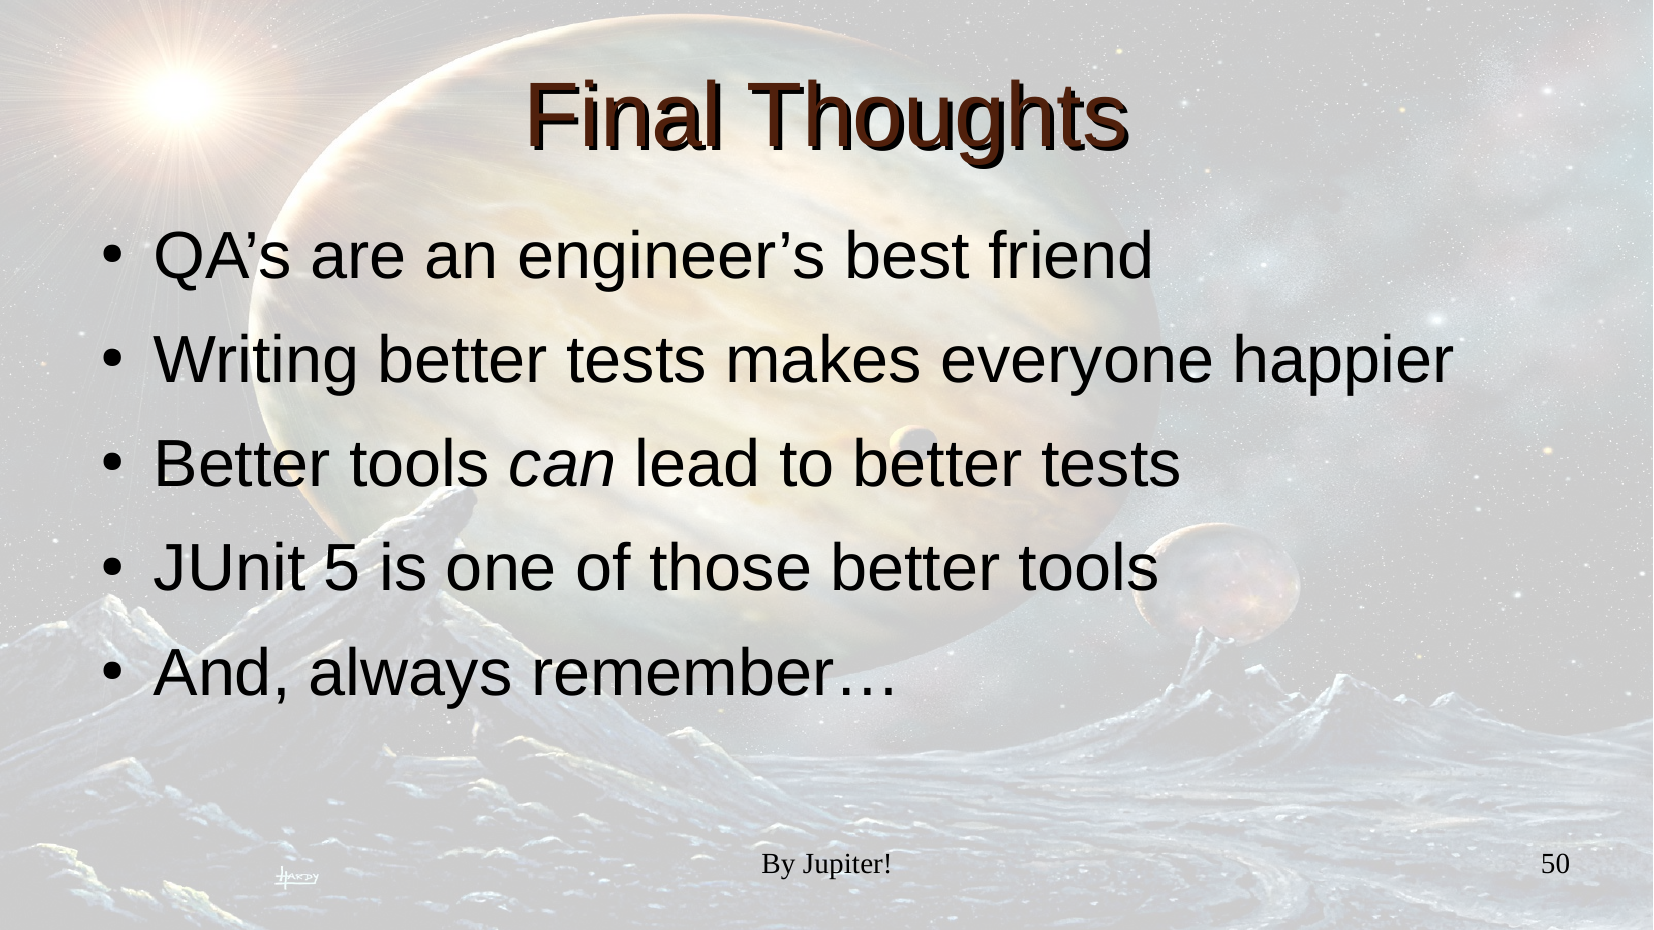

# Final Thoughts
QA’s are an engineer’s best friend
Writing better tests makes everyone happier
Better tools can lead to better tests
JUnit 5 is one of those better tools
And, always remember…
By Jupiter!